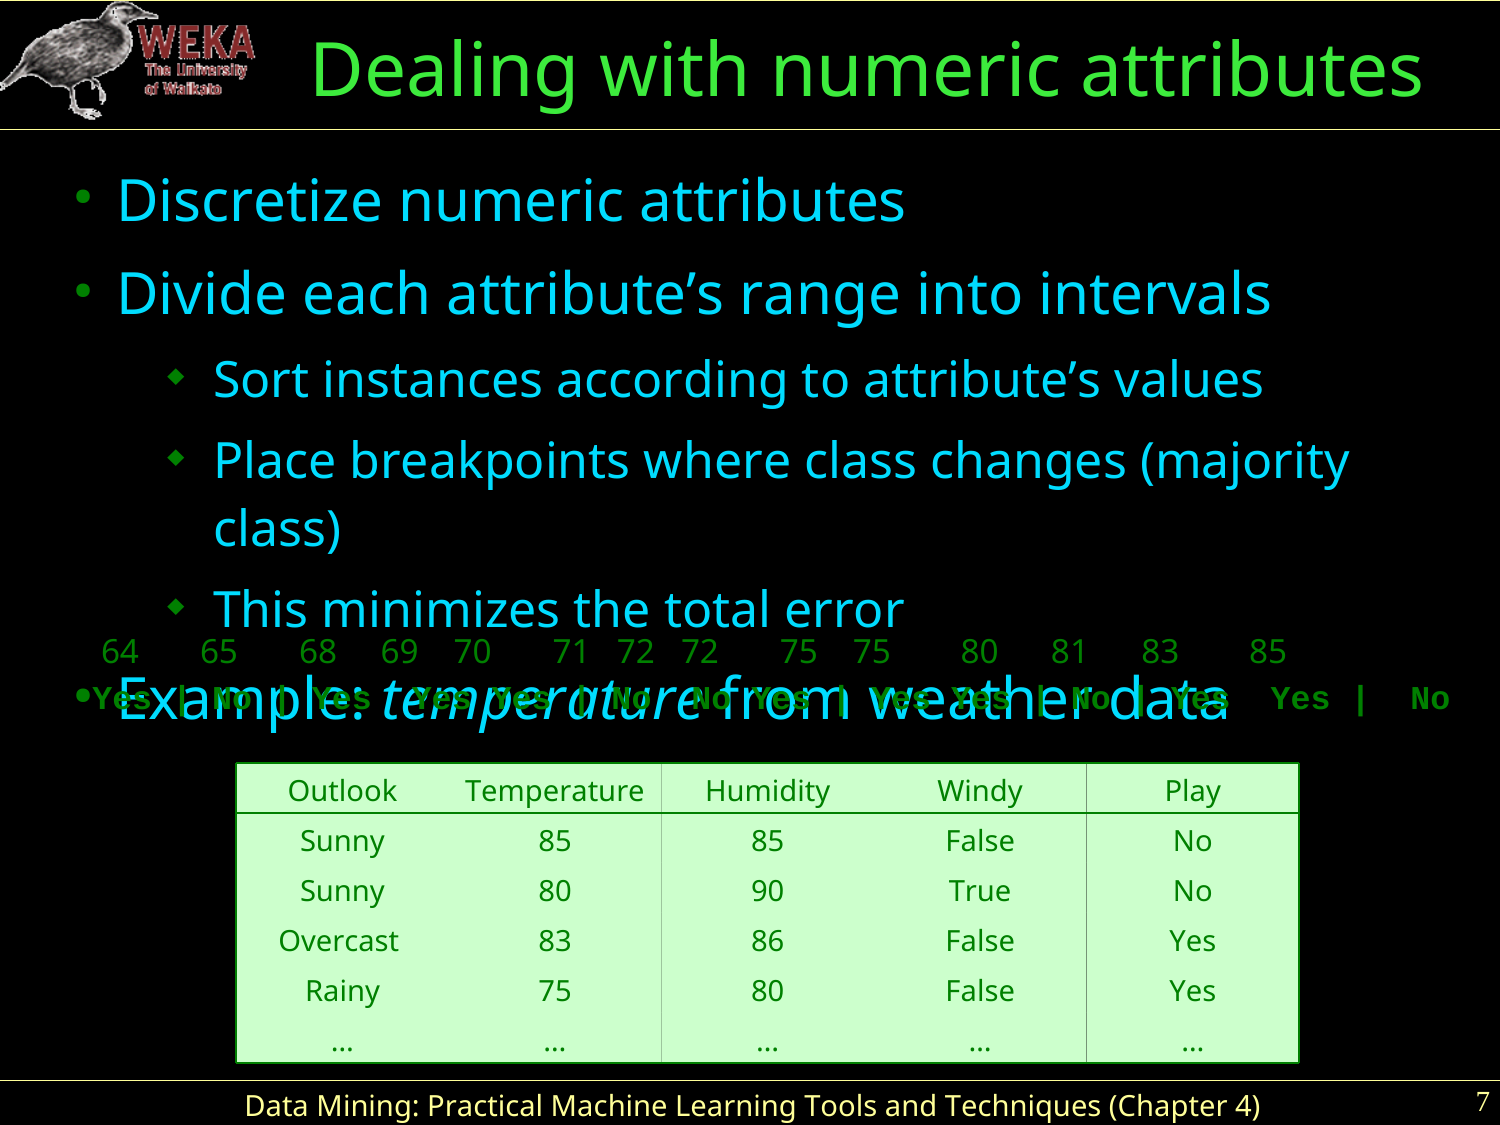

# Dealing with numeric attributes
Discretize numeric attributes
Divide each attribute’s range into intervals
Sort instances according to attribute’s values
Place breakpoints where class changes (majority class)
This minimizes the total error
Example: temperature from weather data
 64 65 68 69 70 71 72 72 75 75 80 81 83 85
Yes | No | Yes Yes Yes | No No Yes | Yes Yes | No | Yes Yes | No
Outlook
Temperature
Humidity
Windy
Play
Sunny
85
85
False
No
Sunny
80
90
True
No
Overcast
83
86
False
Yes
Rainy
75
80
False
Yes
…
…
…
…
…
Data Mining: Practical Machine Learning Tools and Techniques (Chapter 4)
7